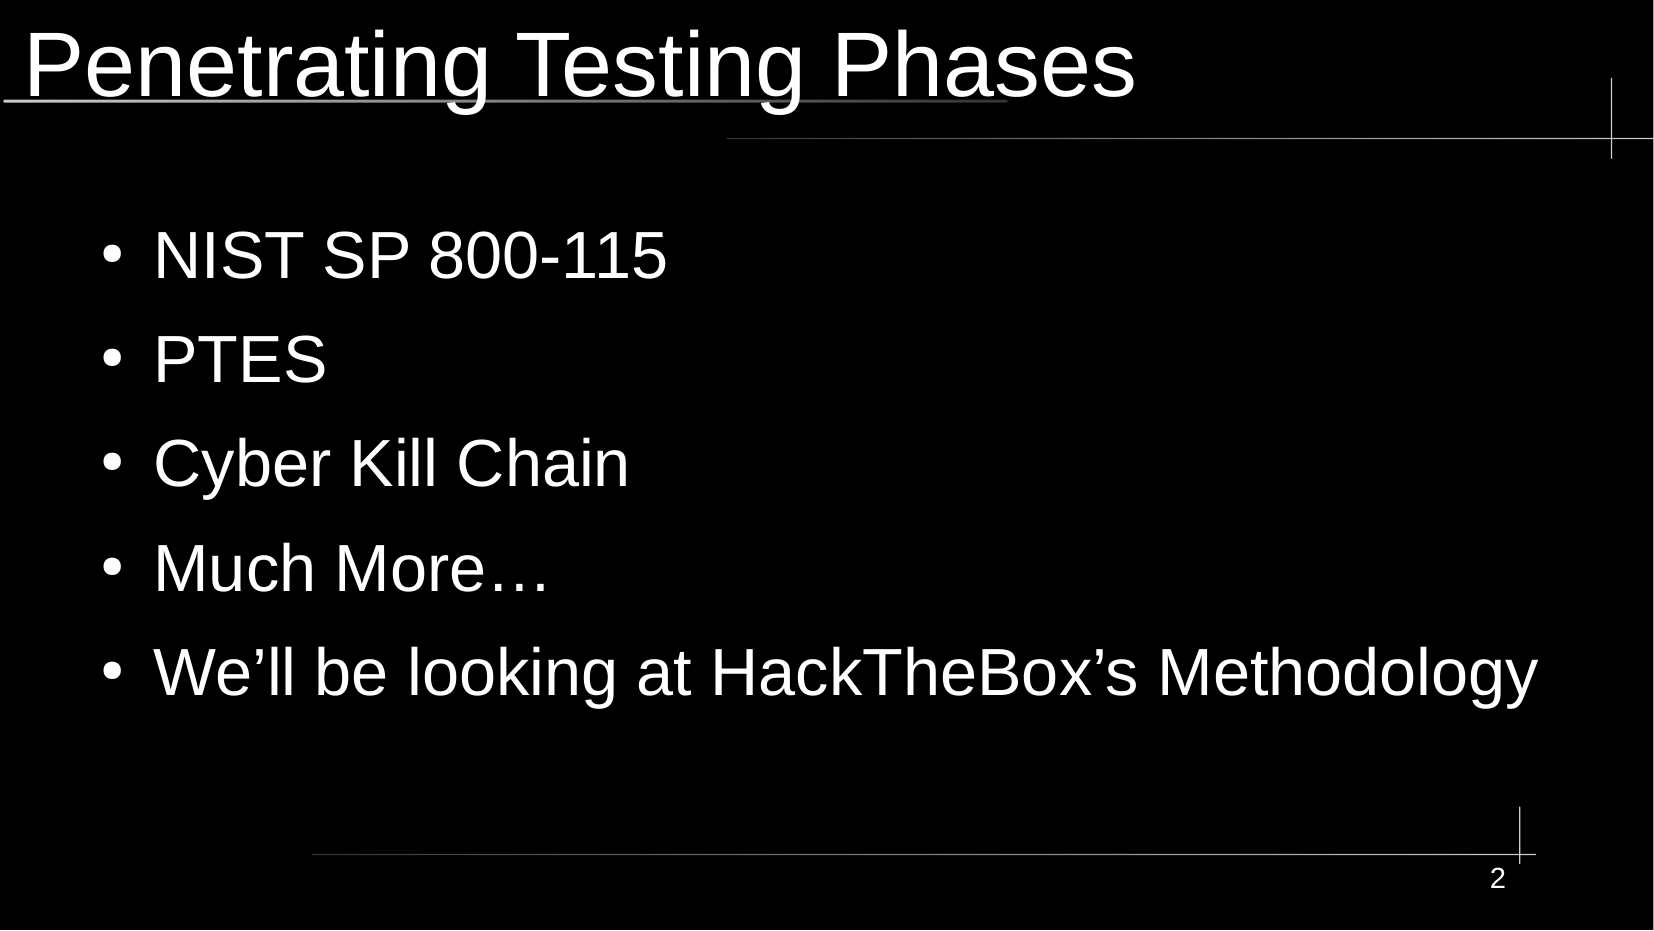

# Penetrating Testing Phases
NIST SP 800-115
PTES
Cyber Kill Chain
Much More…
We’ll be looking at HackTheBox’s Methodology
2